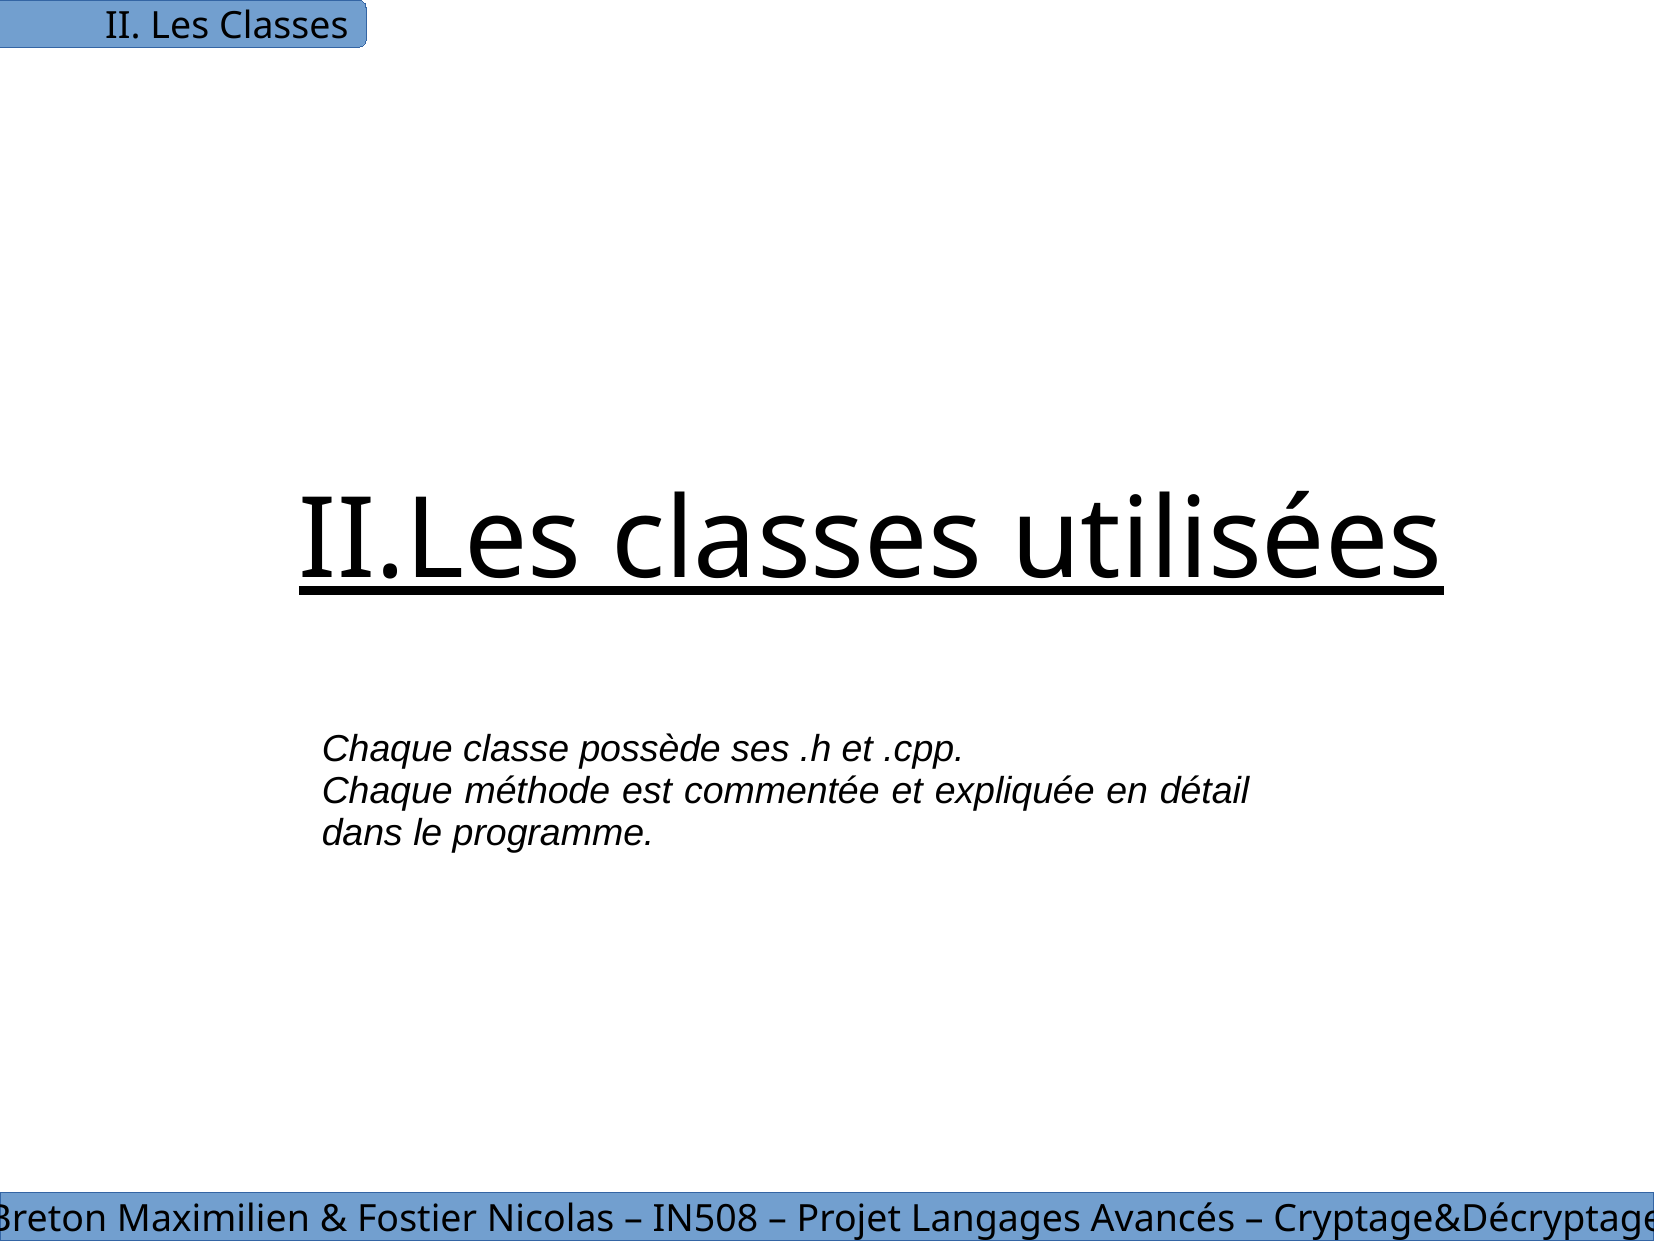

II. Les Classes
II.Les classes utilisées
Chaque classe possède ses .h et .cpp.
Chaque méthode est commentée et expliquée en détail dans le programme.
Breton Maximilien & Fostier Nicolas – IN508 – Projet Langages Avancés – Cryptage&Décryptage